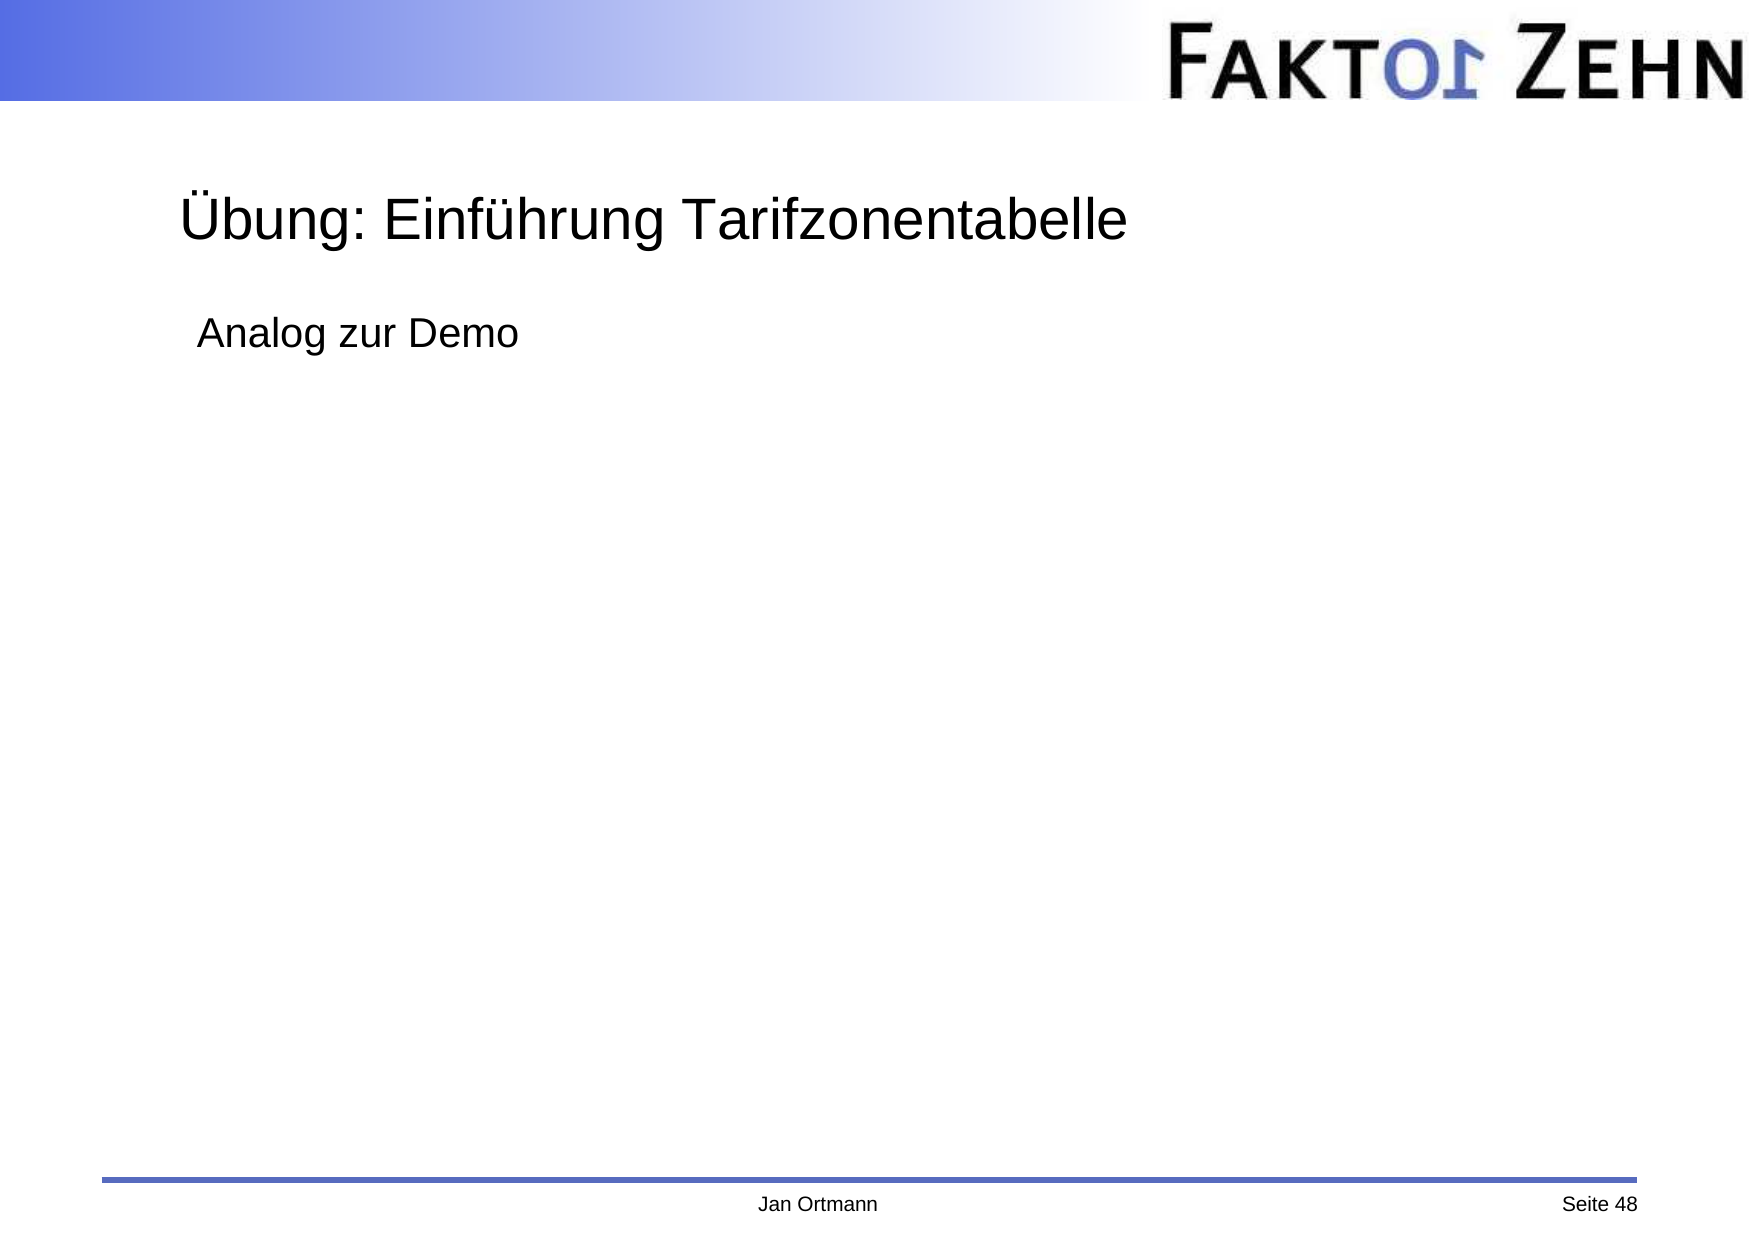

# Übung: Einführung Tarifzonentabelle
Analog zur Demo